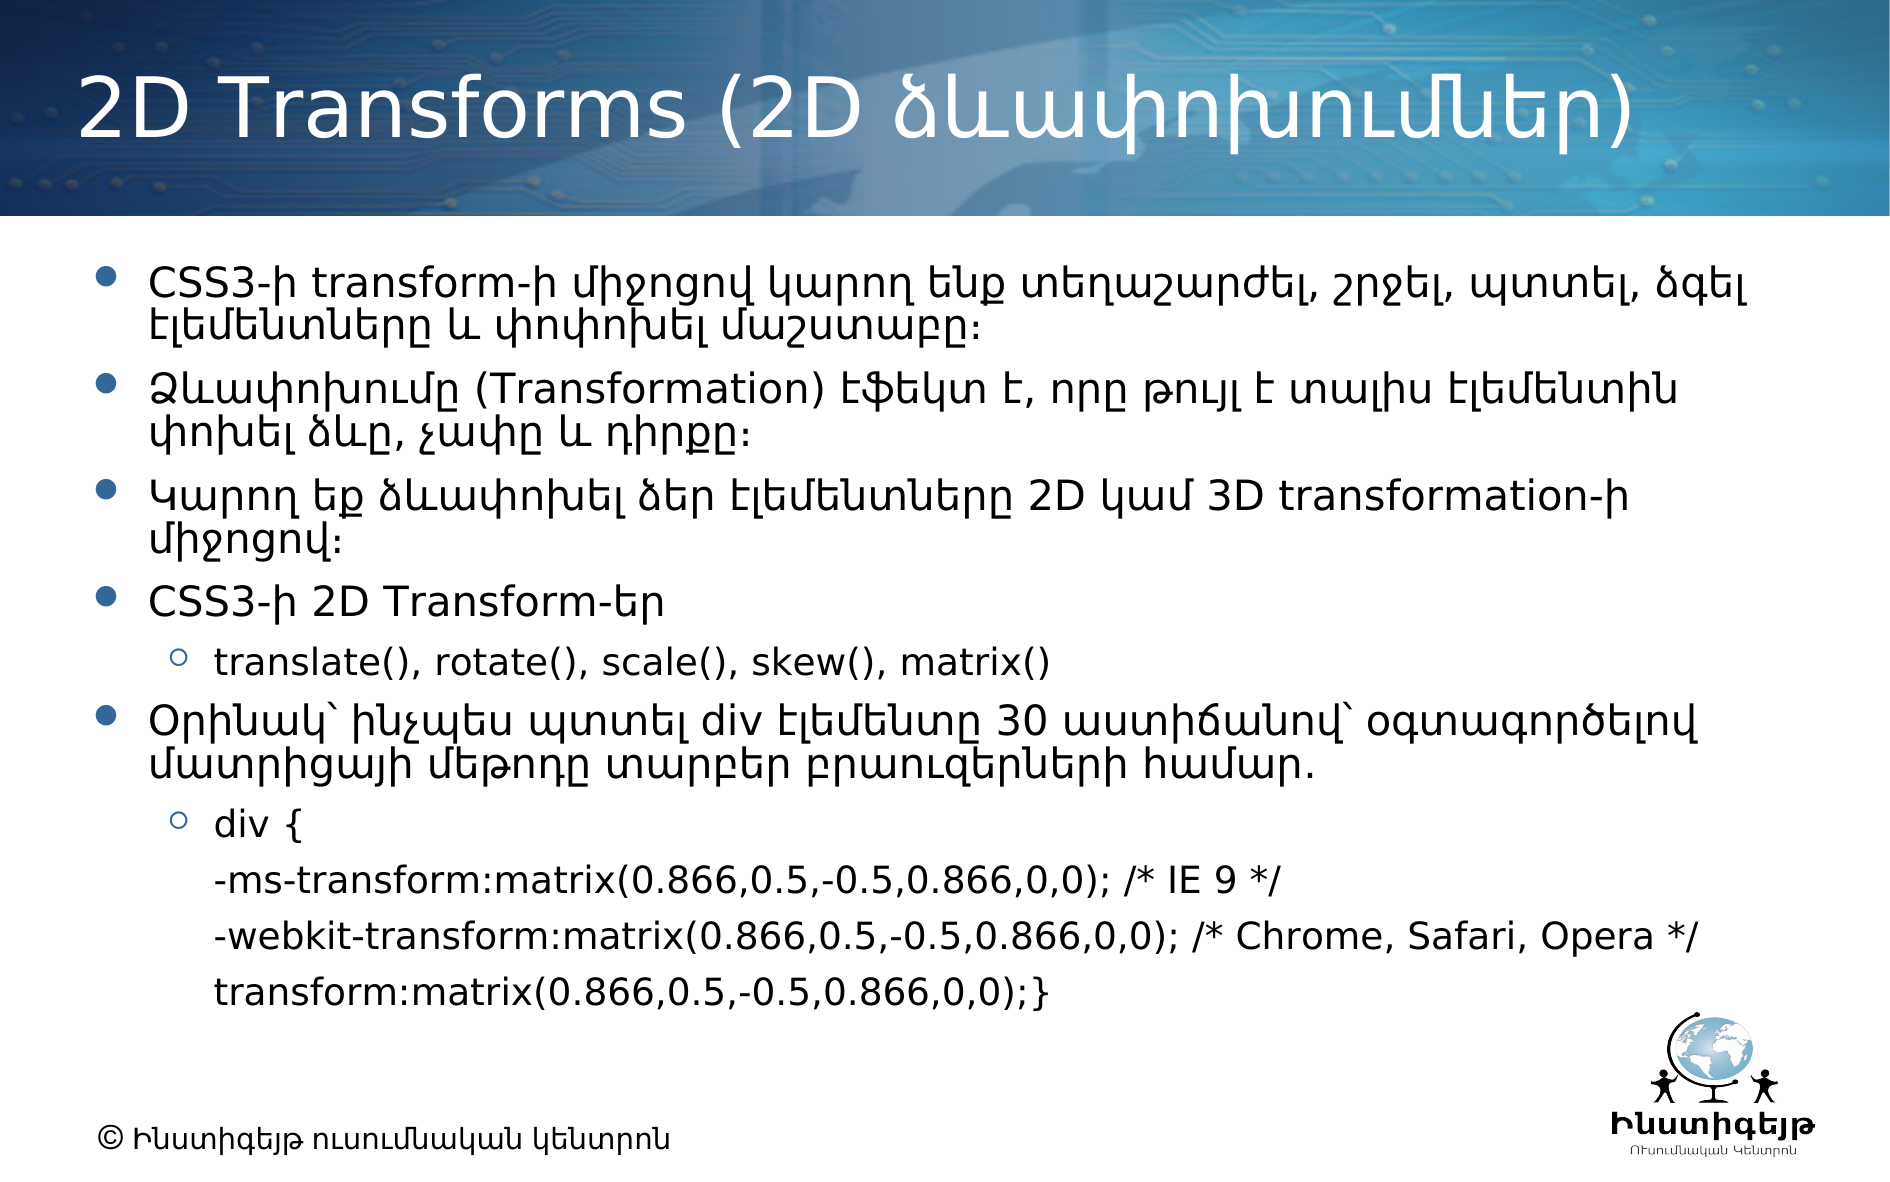

2D Transforms (2D ձևափոխումներ)
# CSS3-ի transform-ի միջոցով կարող ենք տեղաշարժել, շրջել, պտտել, ձգել էլեմենտները և փոփոխել մաշստաբը։
Ձևափոխումը (Transformation) էֆեկտ է, որը թույլ է տալիս էլեմենտին փոխել ձևը, չափը և դիրքը։
Կարող եք ձևափոխել ձեր էլեմենտները 2D կամ 3D transformation-ի միջոցով։
CSS3-ի 2D Transform-եր
translate(), rotate(), scale(), skew(), matrix()
Օրինակ՝ ինչպես պտտել div էլեմենտը 30 աստիճանով՝ օգտագործելով մատրիցայի մեթոդը տարբեր բրաուզերների համար․
div {
-ms-transform:matrix(0.866,0.5,-0.5,0.866,0,0); /* IE 9 */
-webkit-transform:matrix(0.866,0.5,-0.5,0.866,0,0); /* Chrome, Safari, Opera */
transform:matrix(0.866,0.5,-0.5,0.866,0,0);}